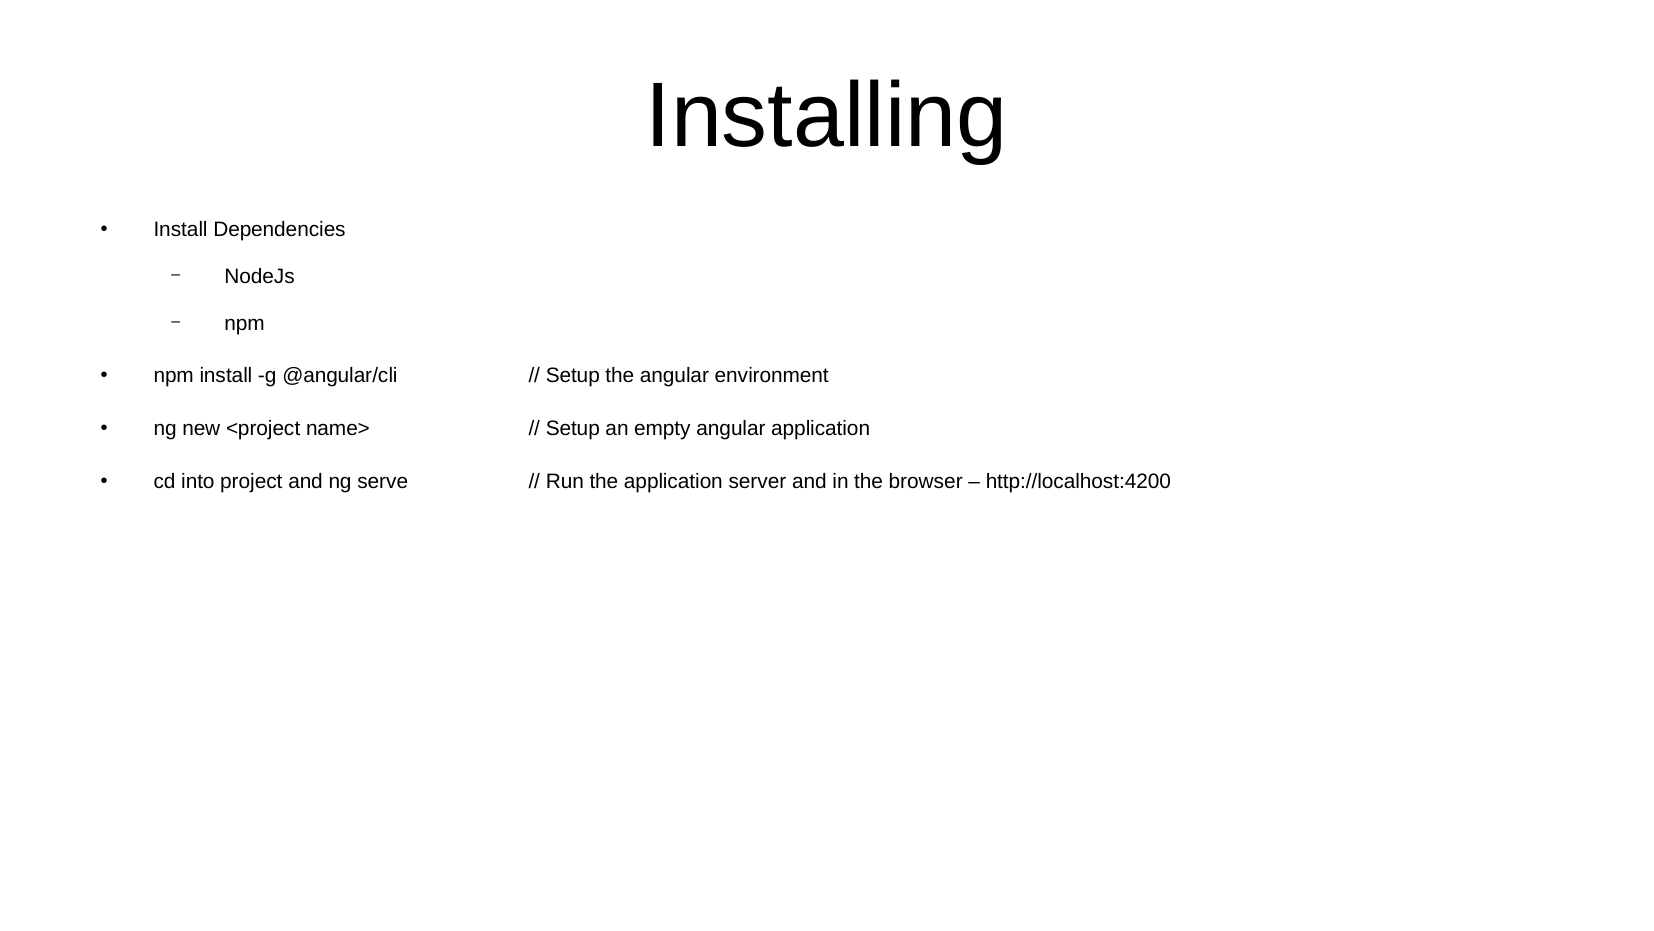

# Installing
Install Dependencies
NodeJs
npm
npm install -g @angular/cli		// Setup the angular environment
ng new <project name>			// Setup an empty angular application
cd into project and ng serve		// Run the application server and in the browser – http://localhost:4200